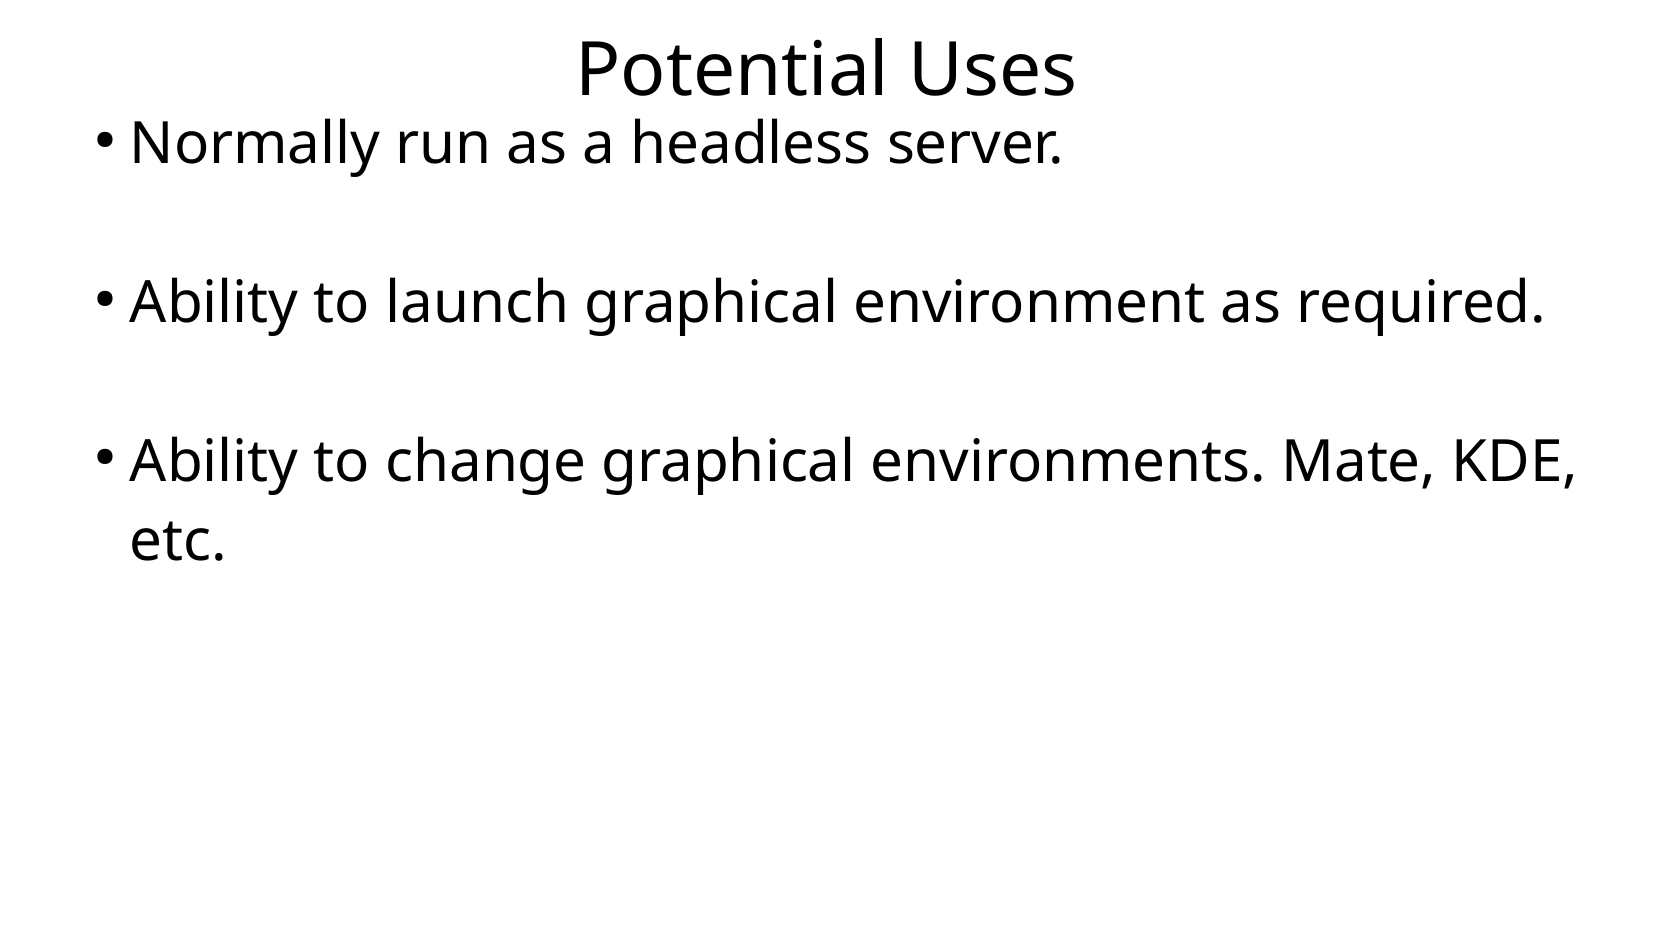

# Potential Uses
Normally run as a headless server.
Ability to launch graphical environment as required.
Ability to change graphical environments. Mate, KDE, etc.